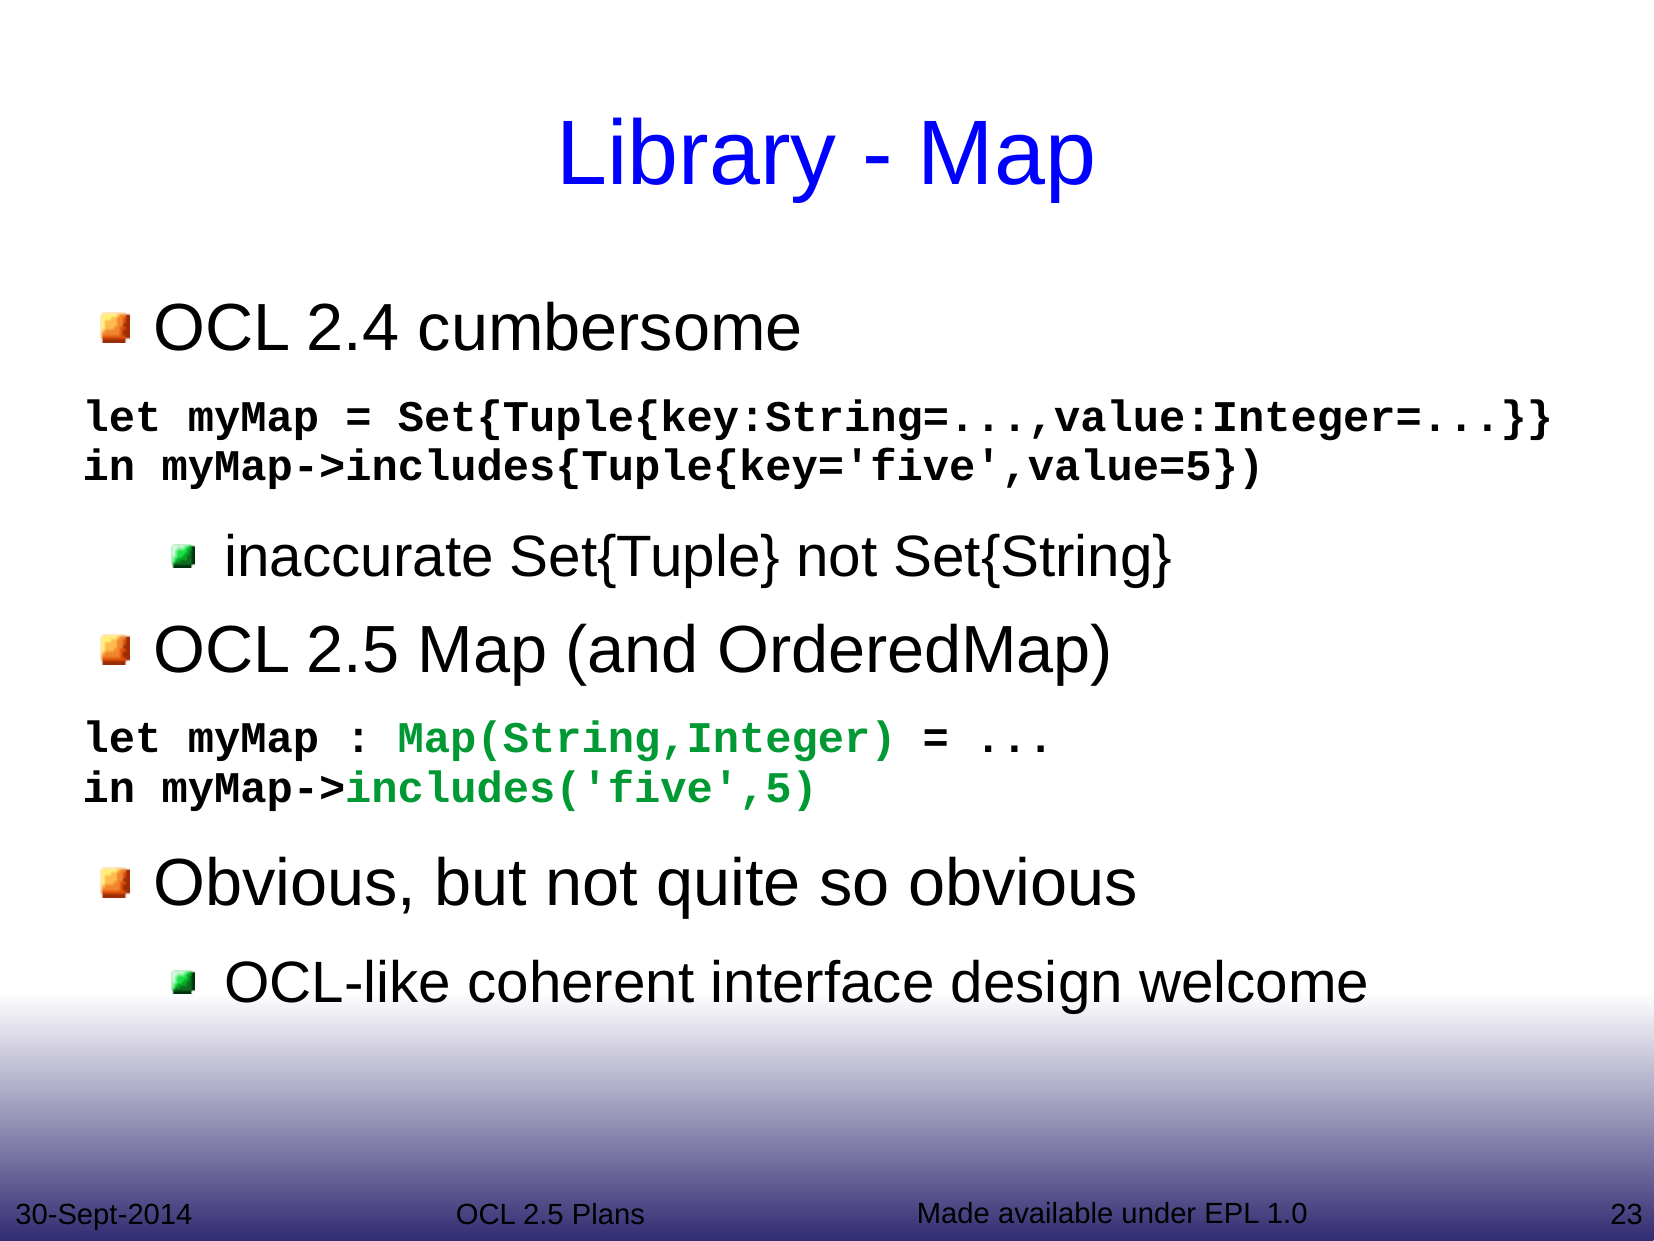

# Library - Map
OCL 2.4 cumbersome
let myMap = Set{Tuple{key:String=...,value:Integer=...}}
in myMap->includes{Tuple{key='five',value=5})
inaccurate Set{Tuple} not Set{String}
OCL 2.5 Map (and OrderedMap)
let myMap : Map(String,Integer) = ...
in myMap->includes('five',5)
Obvious, but not quite so obvious
OCL-like coherent interface design welcome
30-Sept-2014
OCL 2.5 Plans
23